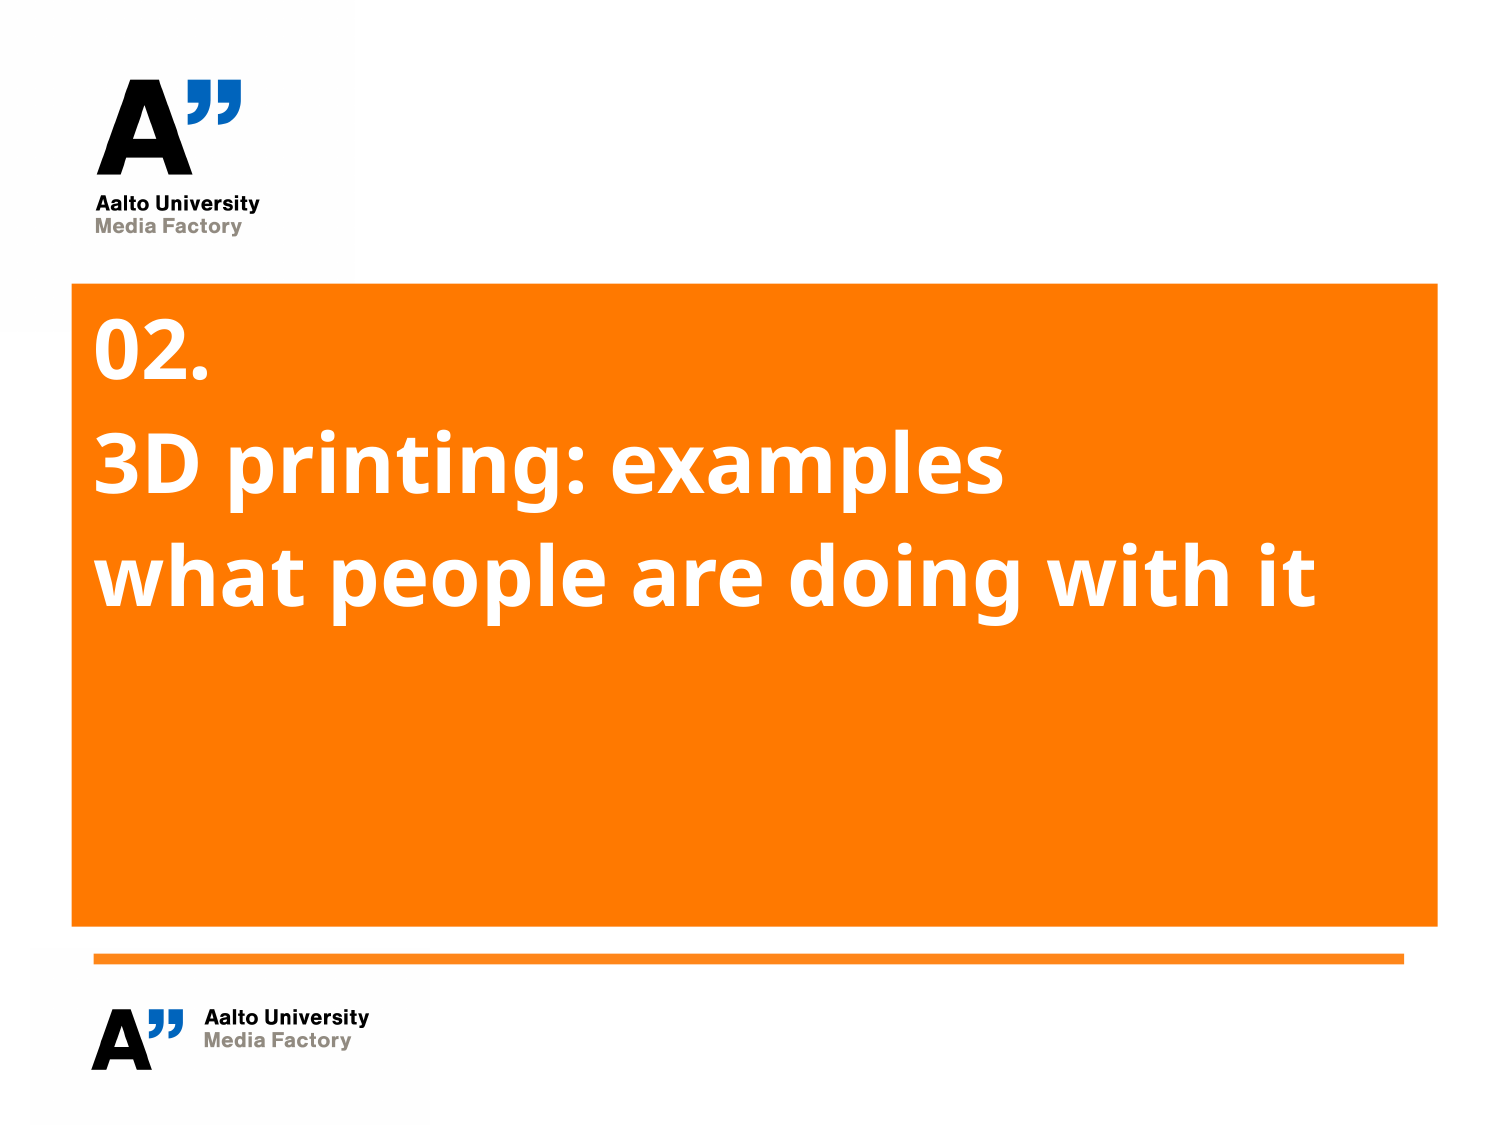

#
02.
3D printing: examples
what people are doing with it